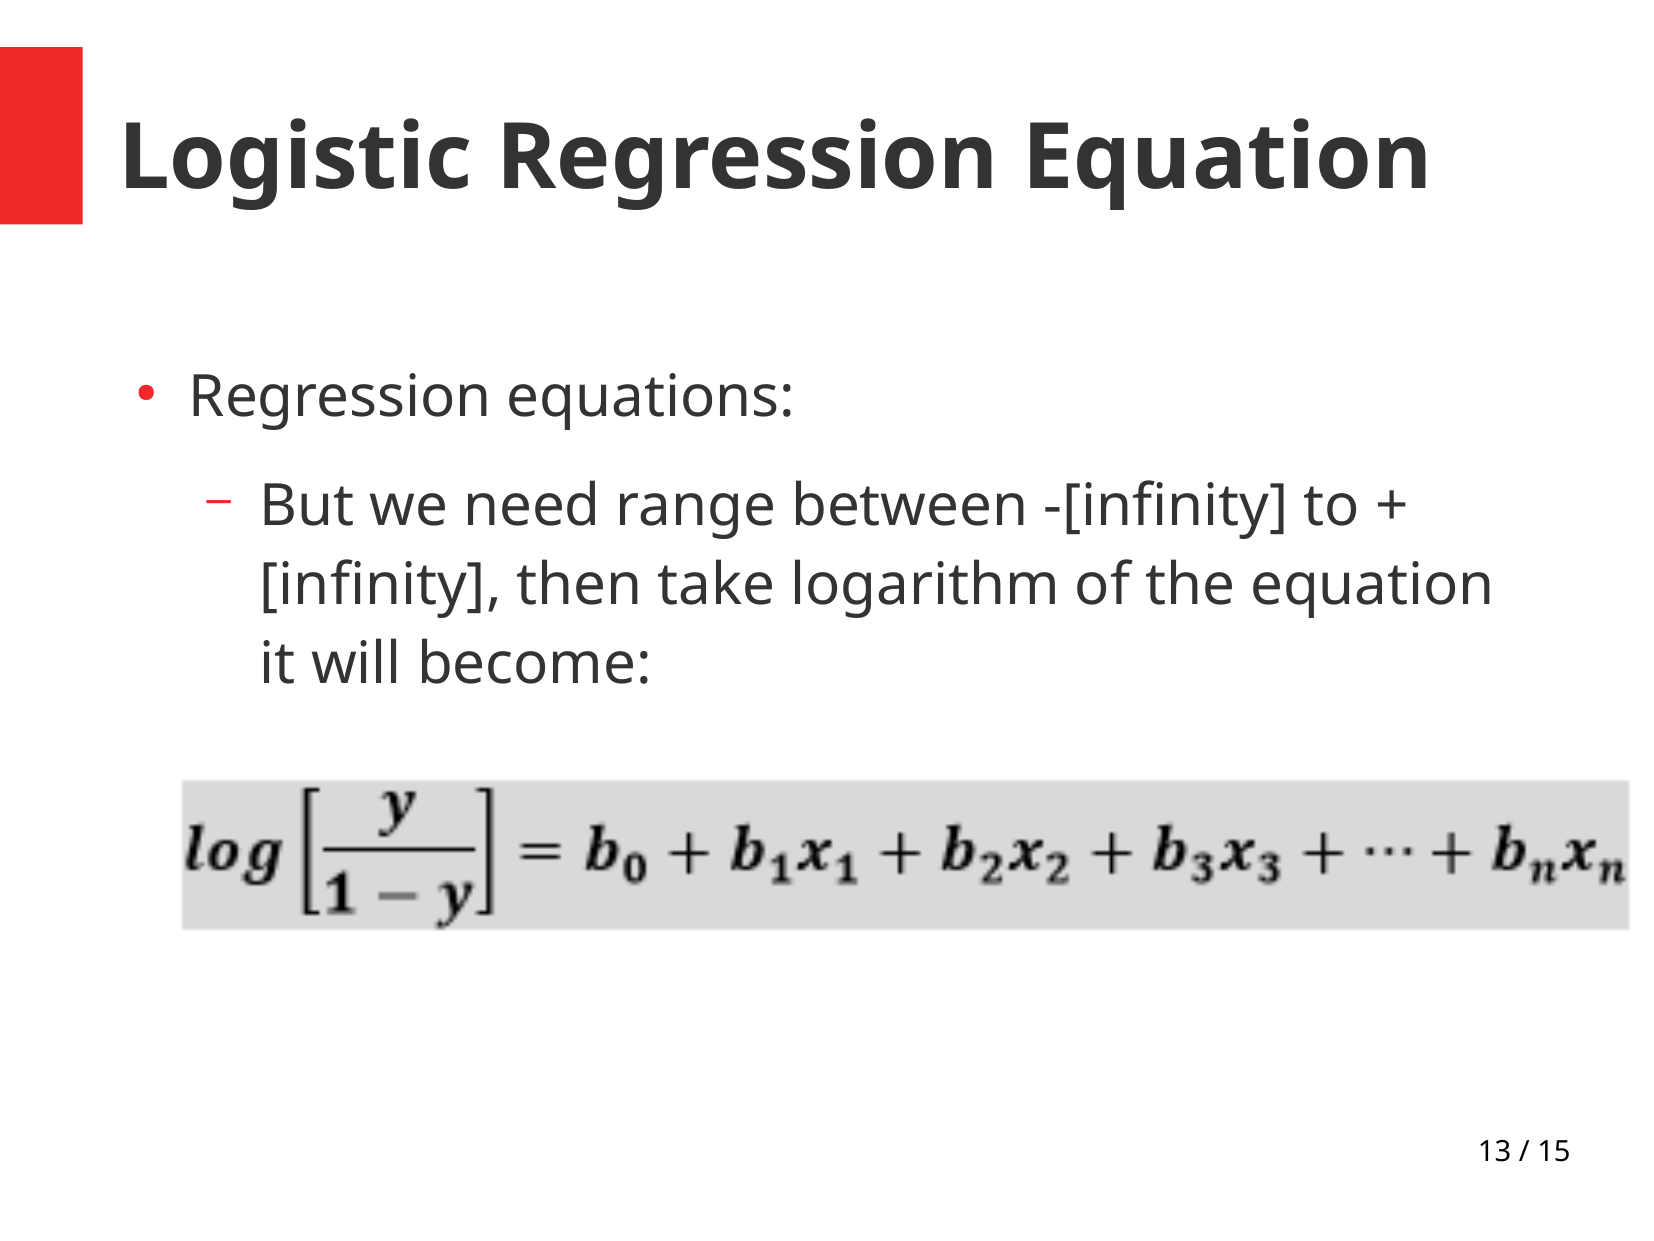

# Logistic Regression Equation
Regression equations:
But we need range between -[infinity] to +[infinity], then take logarithm of the equation it will become:
13